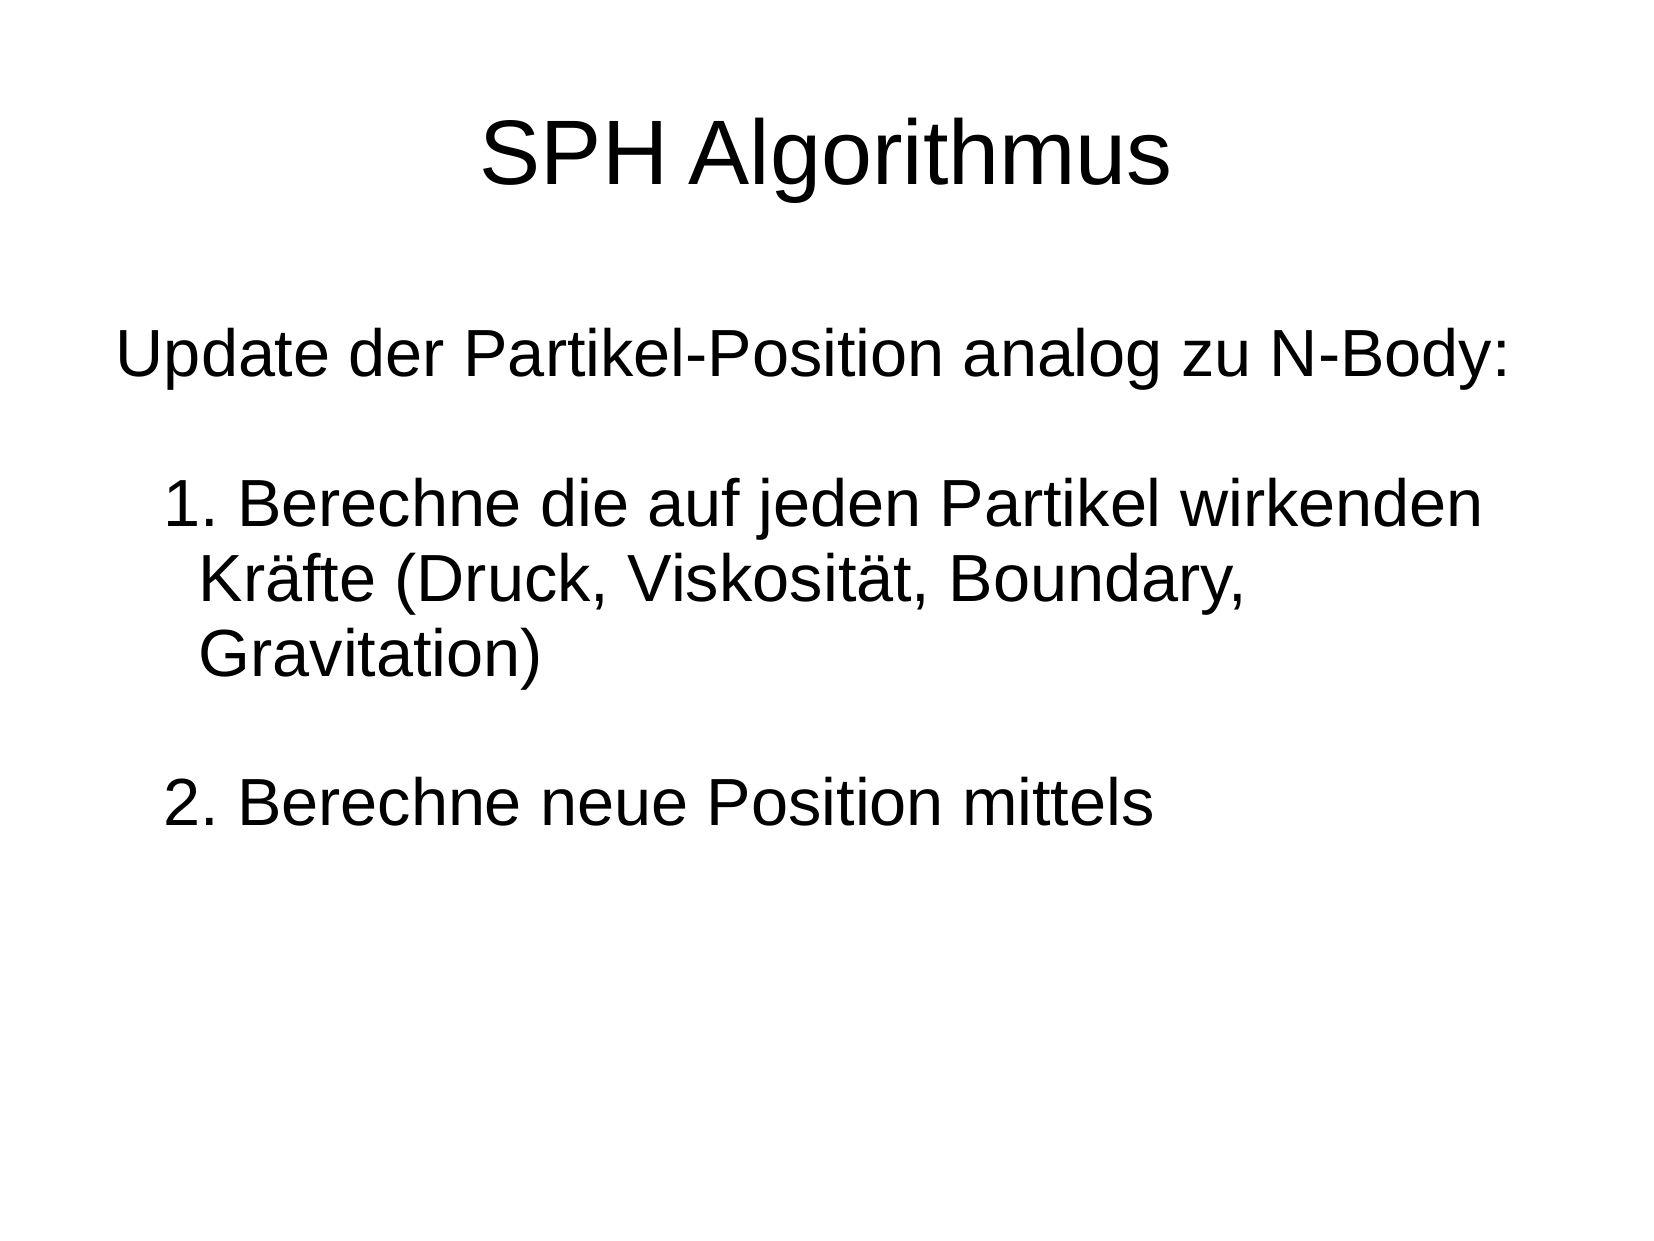

# SPH Algorithmus
Update der Partikel-Position analog zu N-Body:
 Berechne die auf jeden Partikel wirkenden Kräfte (Druck, Viskosität, Boundary, Gravitation)
 Berechne neue Position mittels